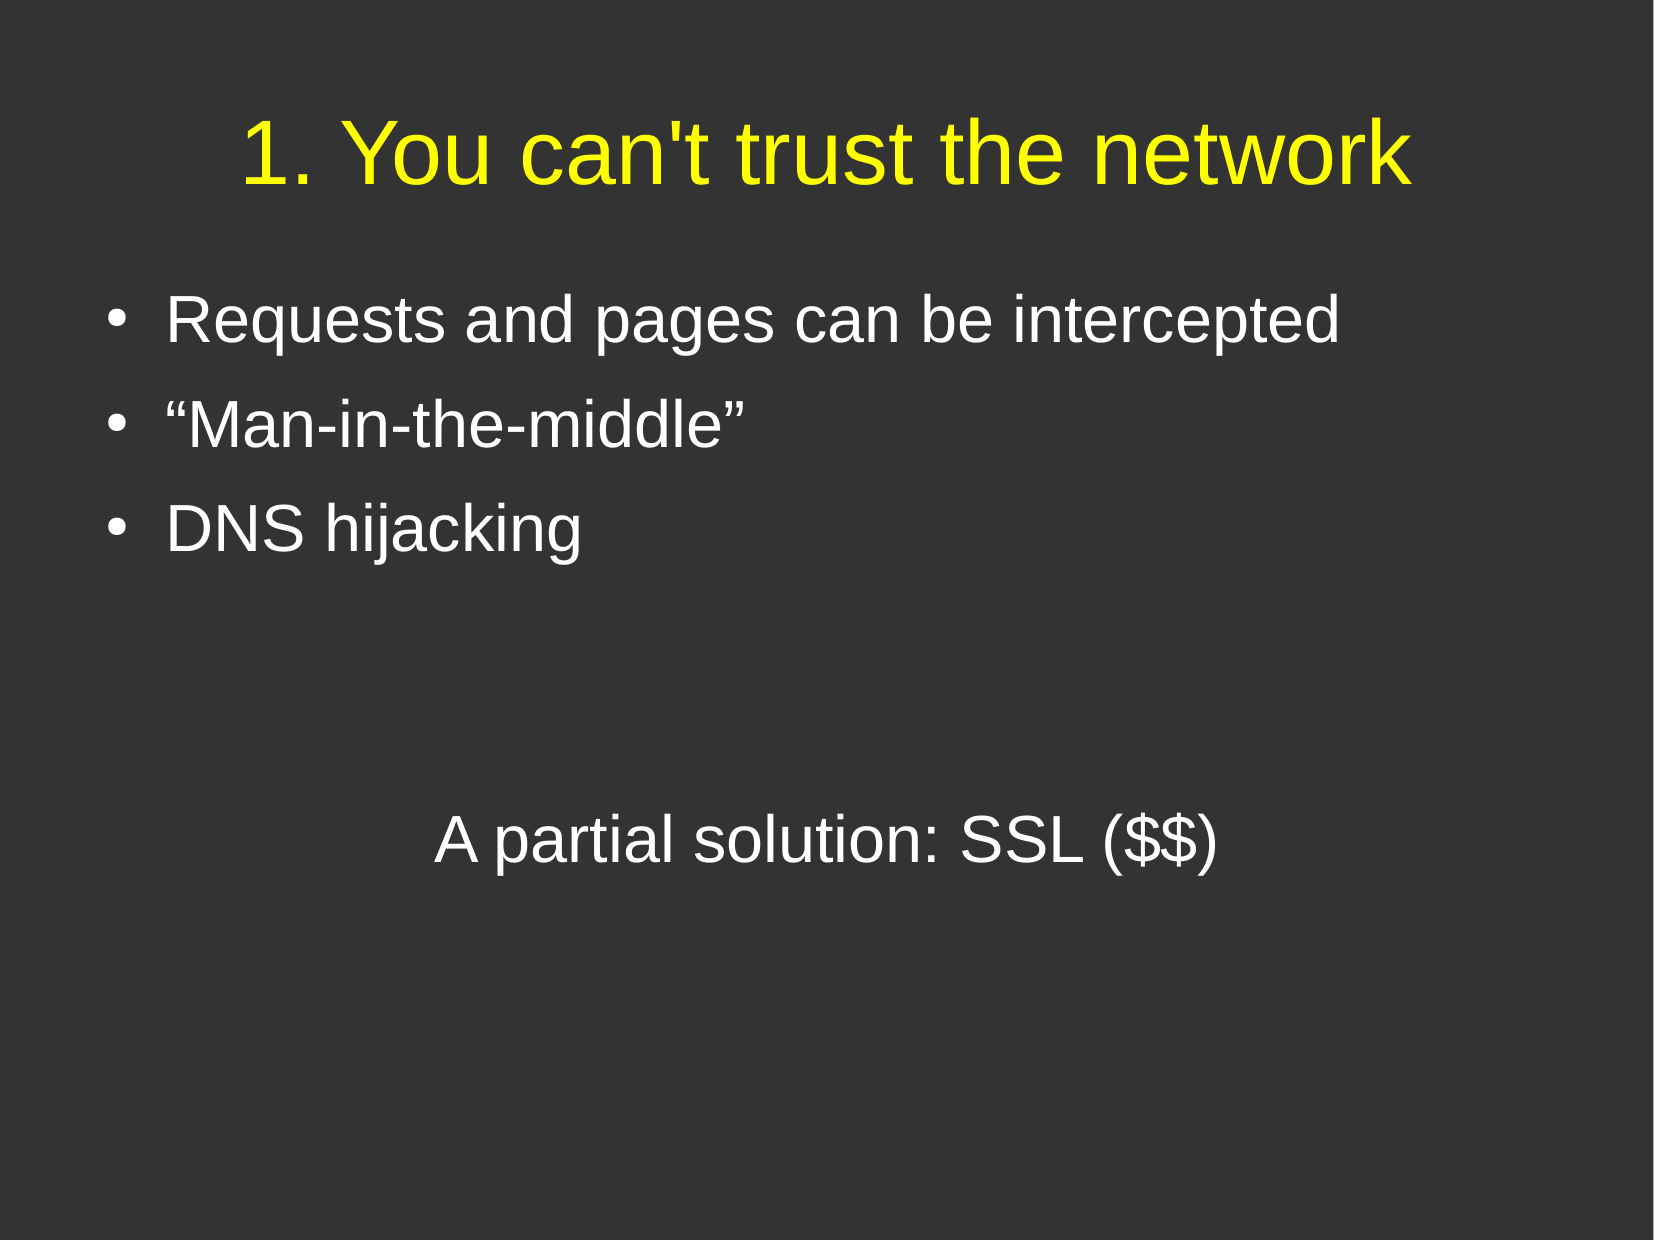

# 1. You can't trust the network
Requests and pages can be intercepted
“Man-in-the-middle”
DNS hijacking
A partial solution: SSL ($$)